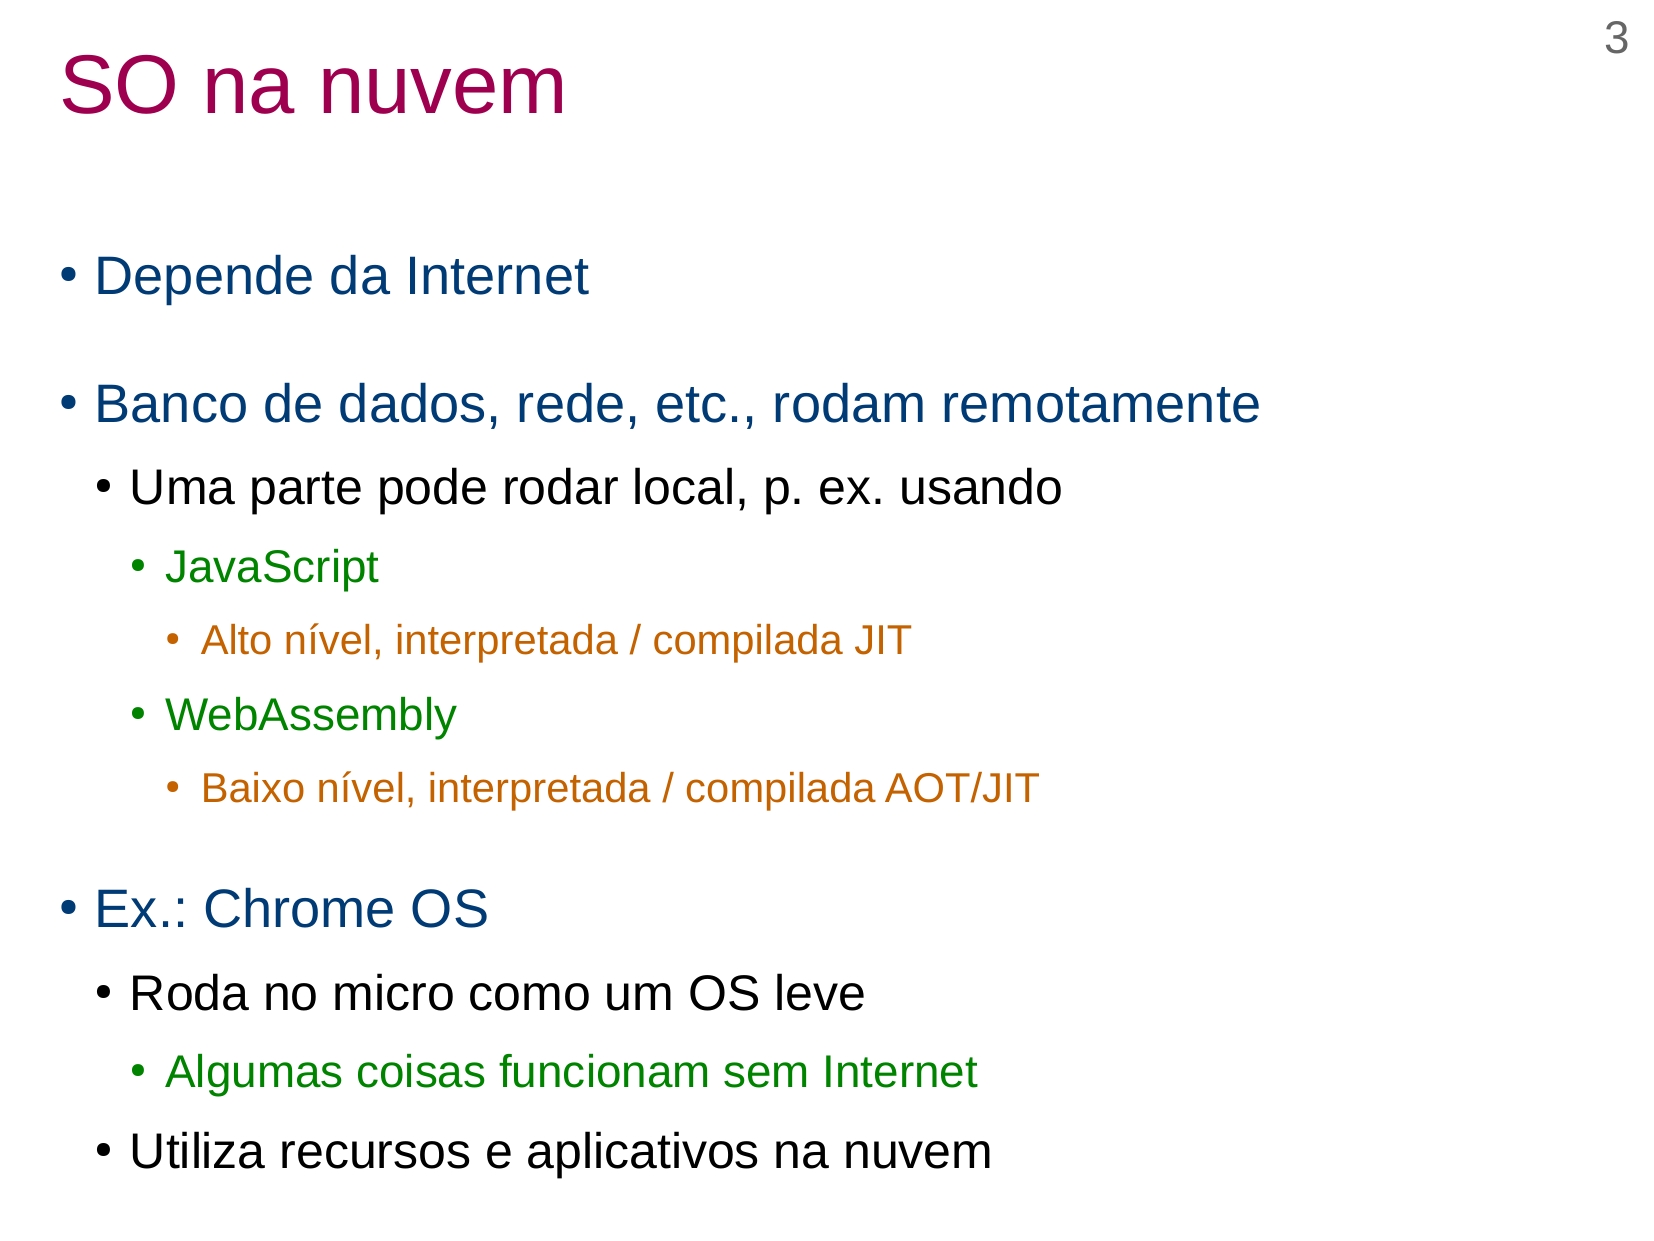

3
# SO na nuvem
Depende da Internet
Banco de dados, rede, etc., rodam remotamente
Uma parte pode rodar local, p. ex. usando
JavaScript
Alto nível, interpretada / compilada JIT
WebAssembly
Baixo nível, interpretada / compilada AOT/JIT
Ex.: Chrome OS
Roda no micro como um OS leve
Algumas coisas funcionam sem Internet
Utiliza recursos e aplicativos na nuvem